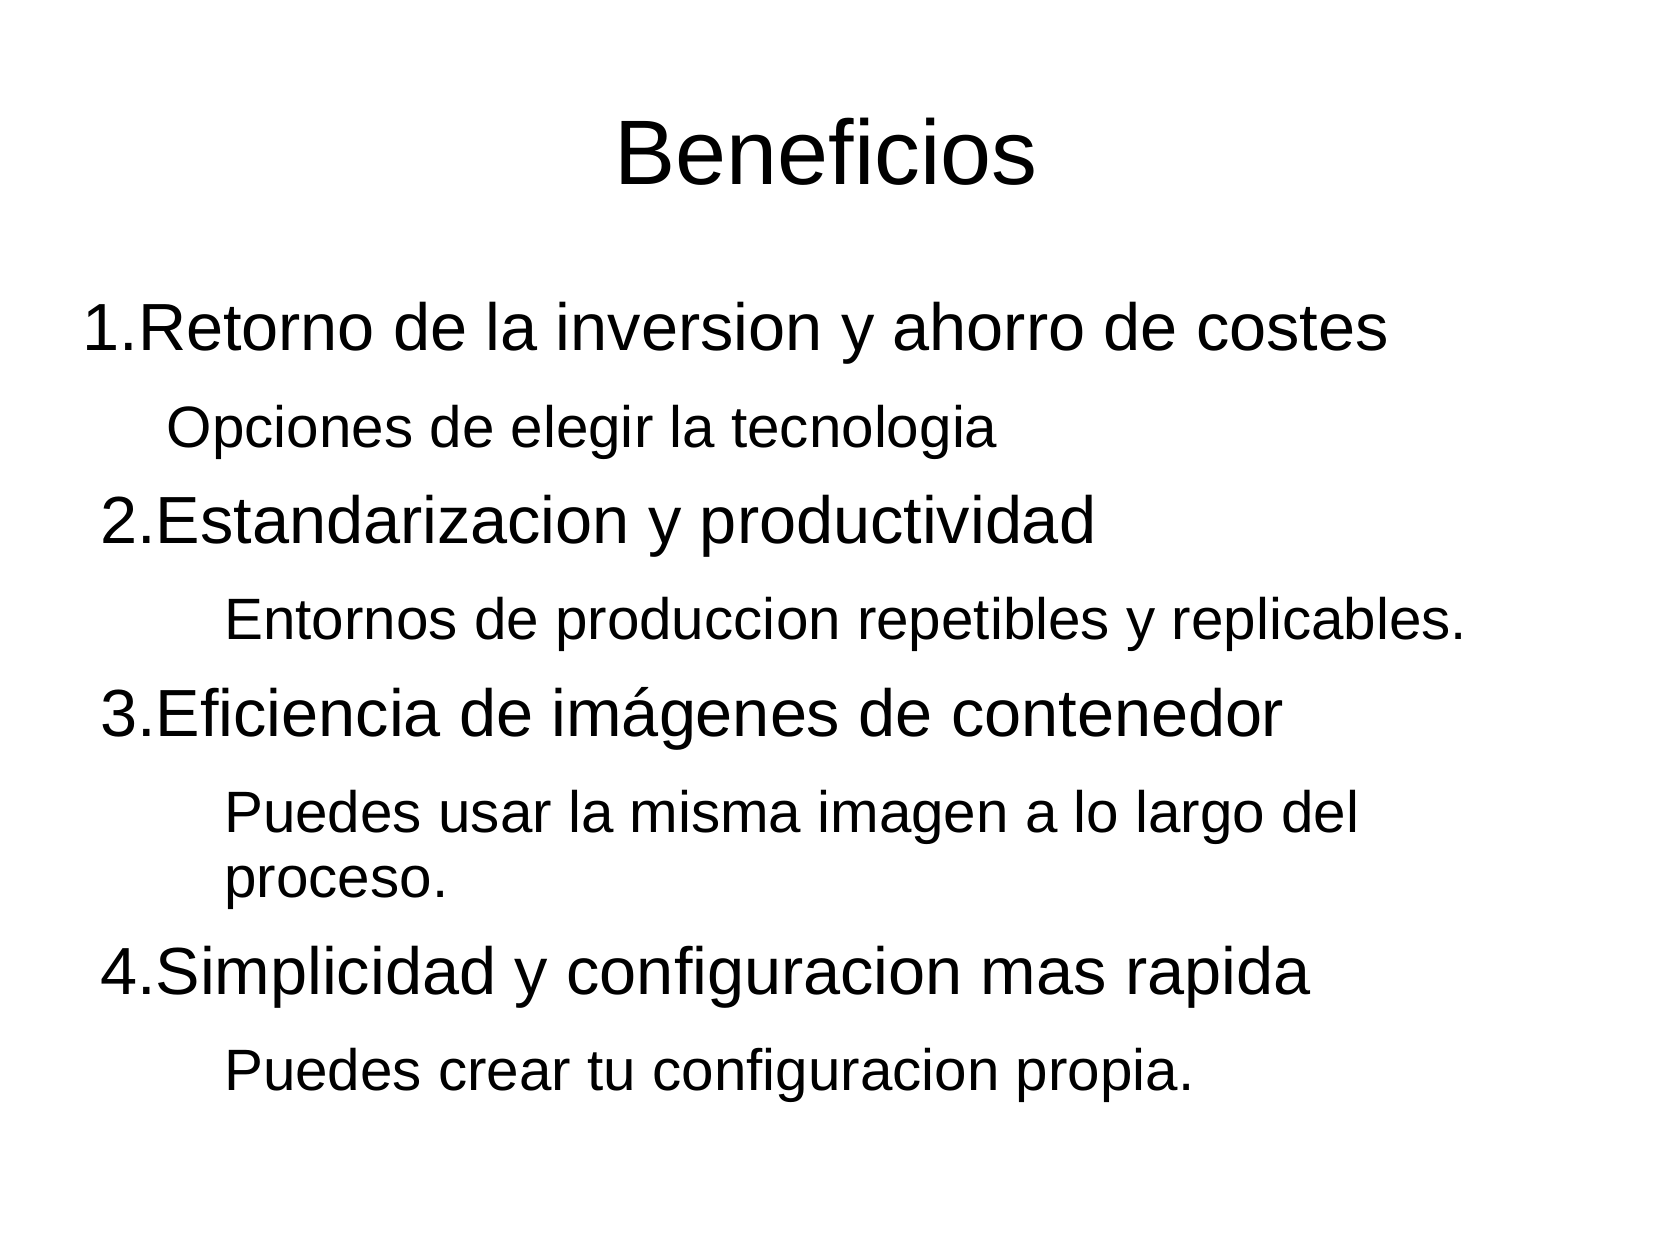

# Beneficios
Retorno de la inversion y ahorro de costes
Opciones de elegir la tecnologia
Estandarizacion y productividad
Entornos de produccion repetibles y replicables.
Eficiencia de imágenes de contenedor
Puedes usar la misma imagen a lo largo del proceso.
Simplicidad y configuracion mas rapida
Puedes crear tu configuracion propia.